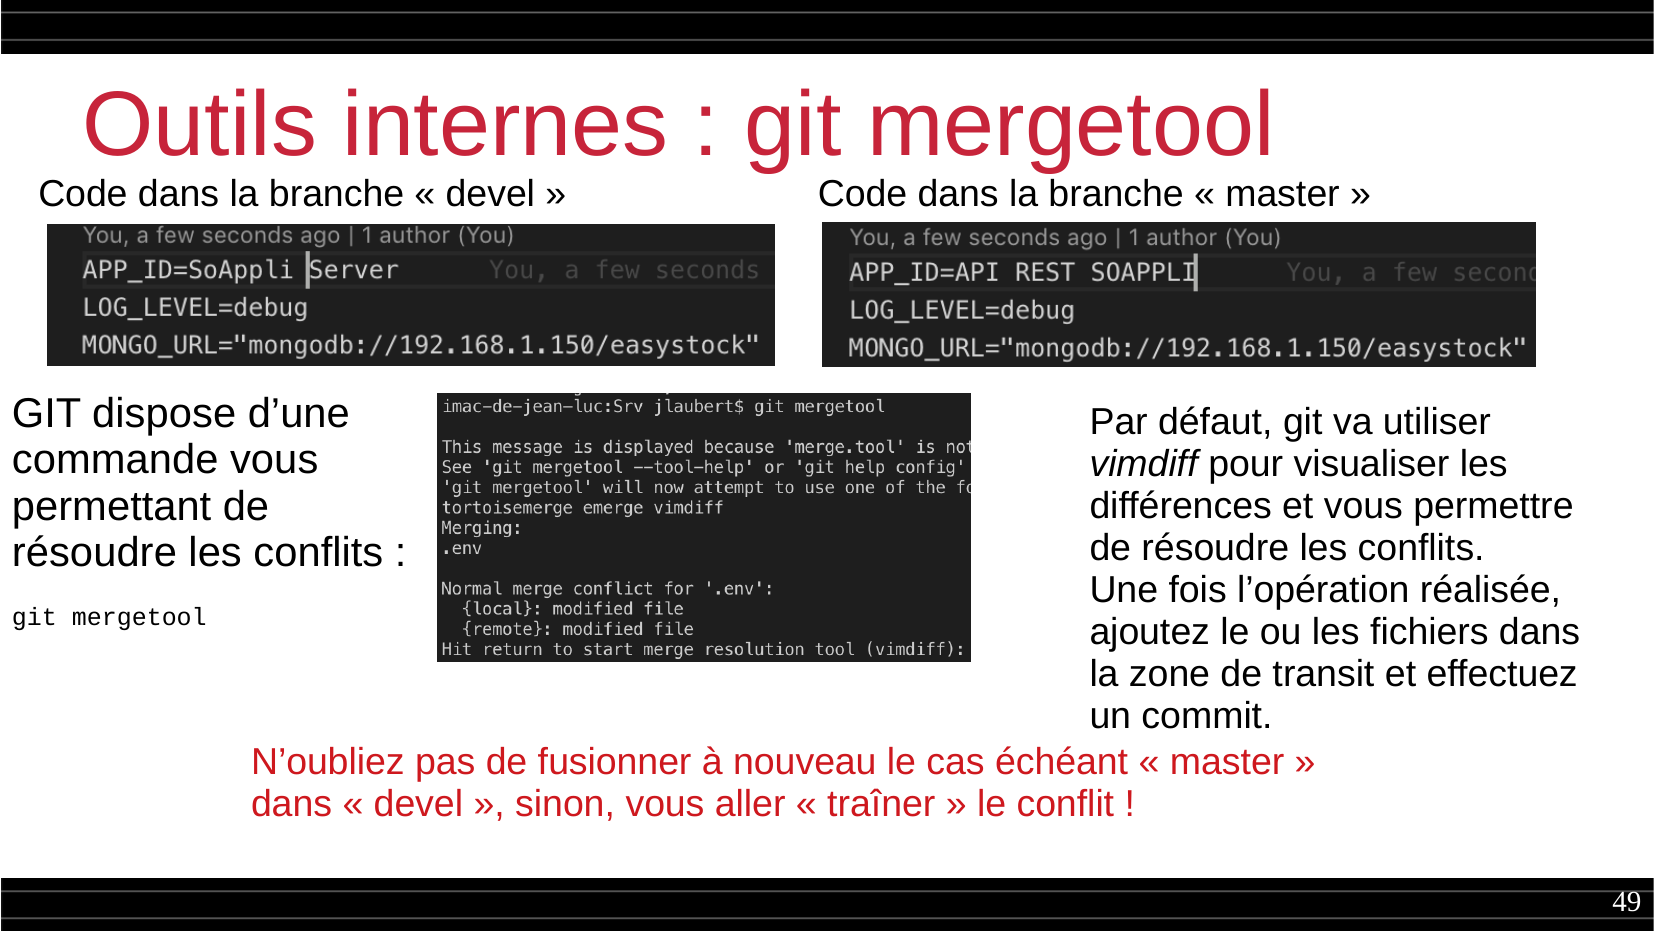

# Outils internes : git mergetool
Code dans la branche « devel »
Code dans la branche « master »
GIT dispose d’une commande vous permettant de résoudre les conflits :
git mergetool
Par défaut, git va utiliser vimdiff pour visualiser les différences et vous permettre de résoudre les conflits.
Une fois l’opération réalisée, ajoutez le ou les fichiers dans la zone de transit et effectuez un commit.
N’oubliez pas de fusionner à nouveau le cas échéant « master » dans « devel », sinon, vous aller « traîner » le conflit !